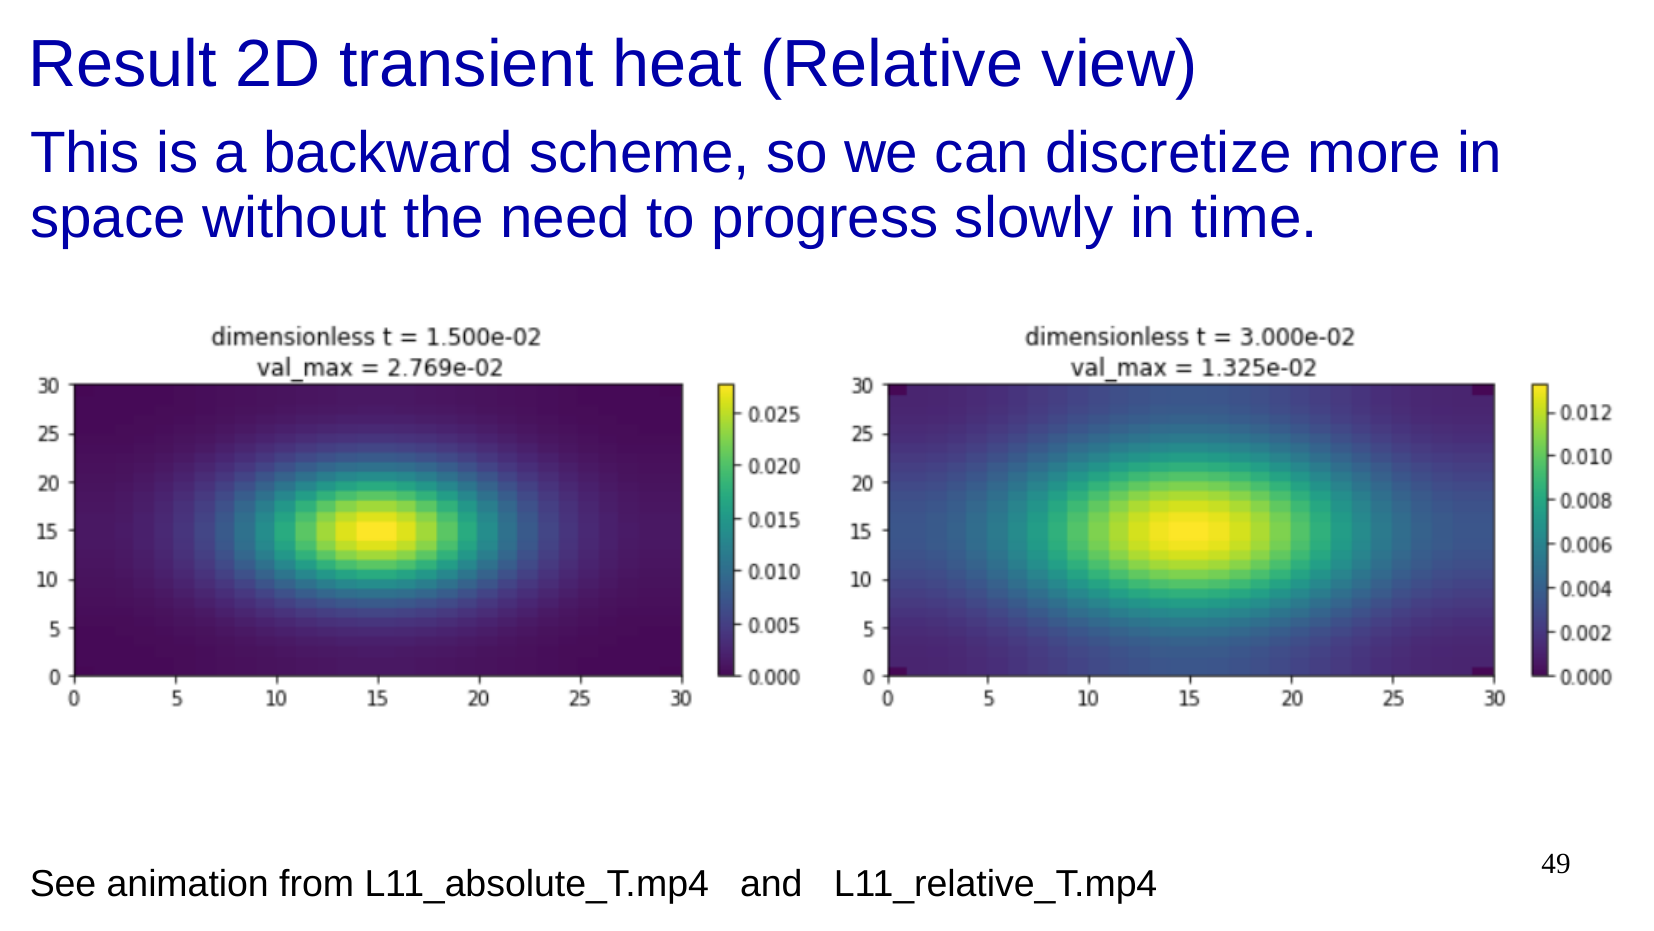

# Result 2D transient heat (Relative view)
This is a backward scheme, so we can discretize more in space without the need to progress slowly in time.
49
See animation from L11_absolute_T.mp4 and L11_relative_T.mp4